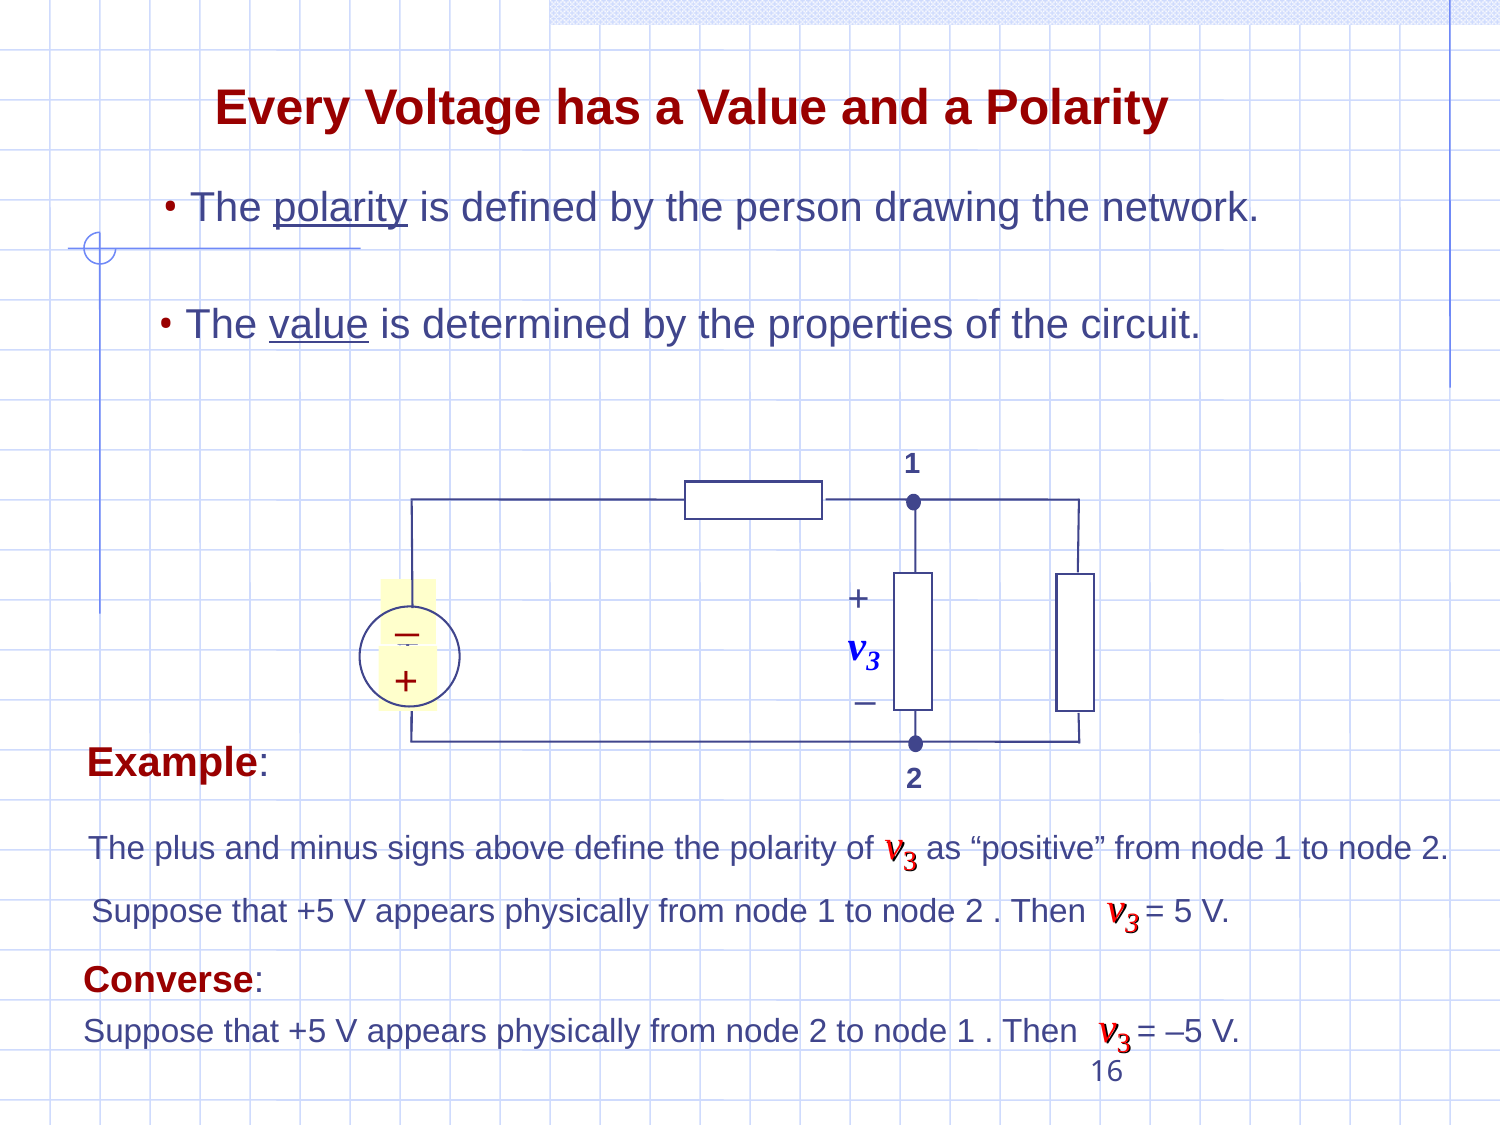

Every Voltage has a Value and a Polarity
 The polarity is defined by the person drawing the network.
 The value is determined by the properties of the circuit.
1
+
v3
 –
2
_
+
+
_
Example:
The plus and minus signs above define the polarity of v3 as “positive” from node 1 to node 2.
Suppose that +5 V appears physically from node 1 to node 2 . Then v3 = 5 V.
Converse:
Suppose that +5 V appears physically from node 2 to node 1 . Then v3 = –5 V.